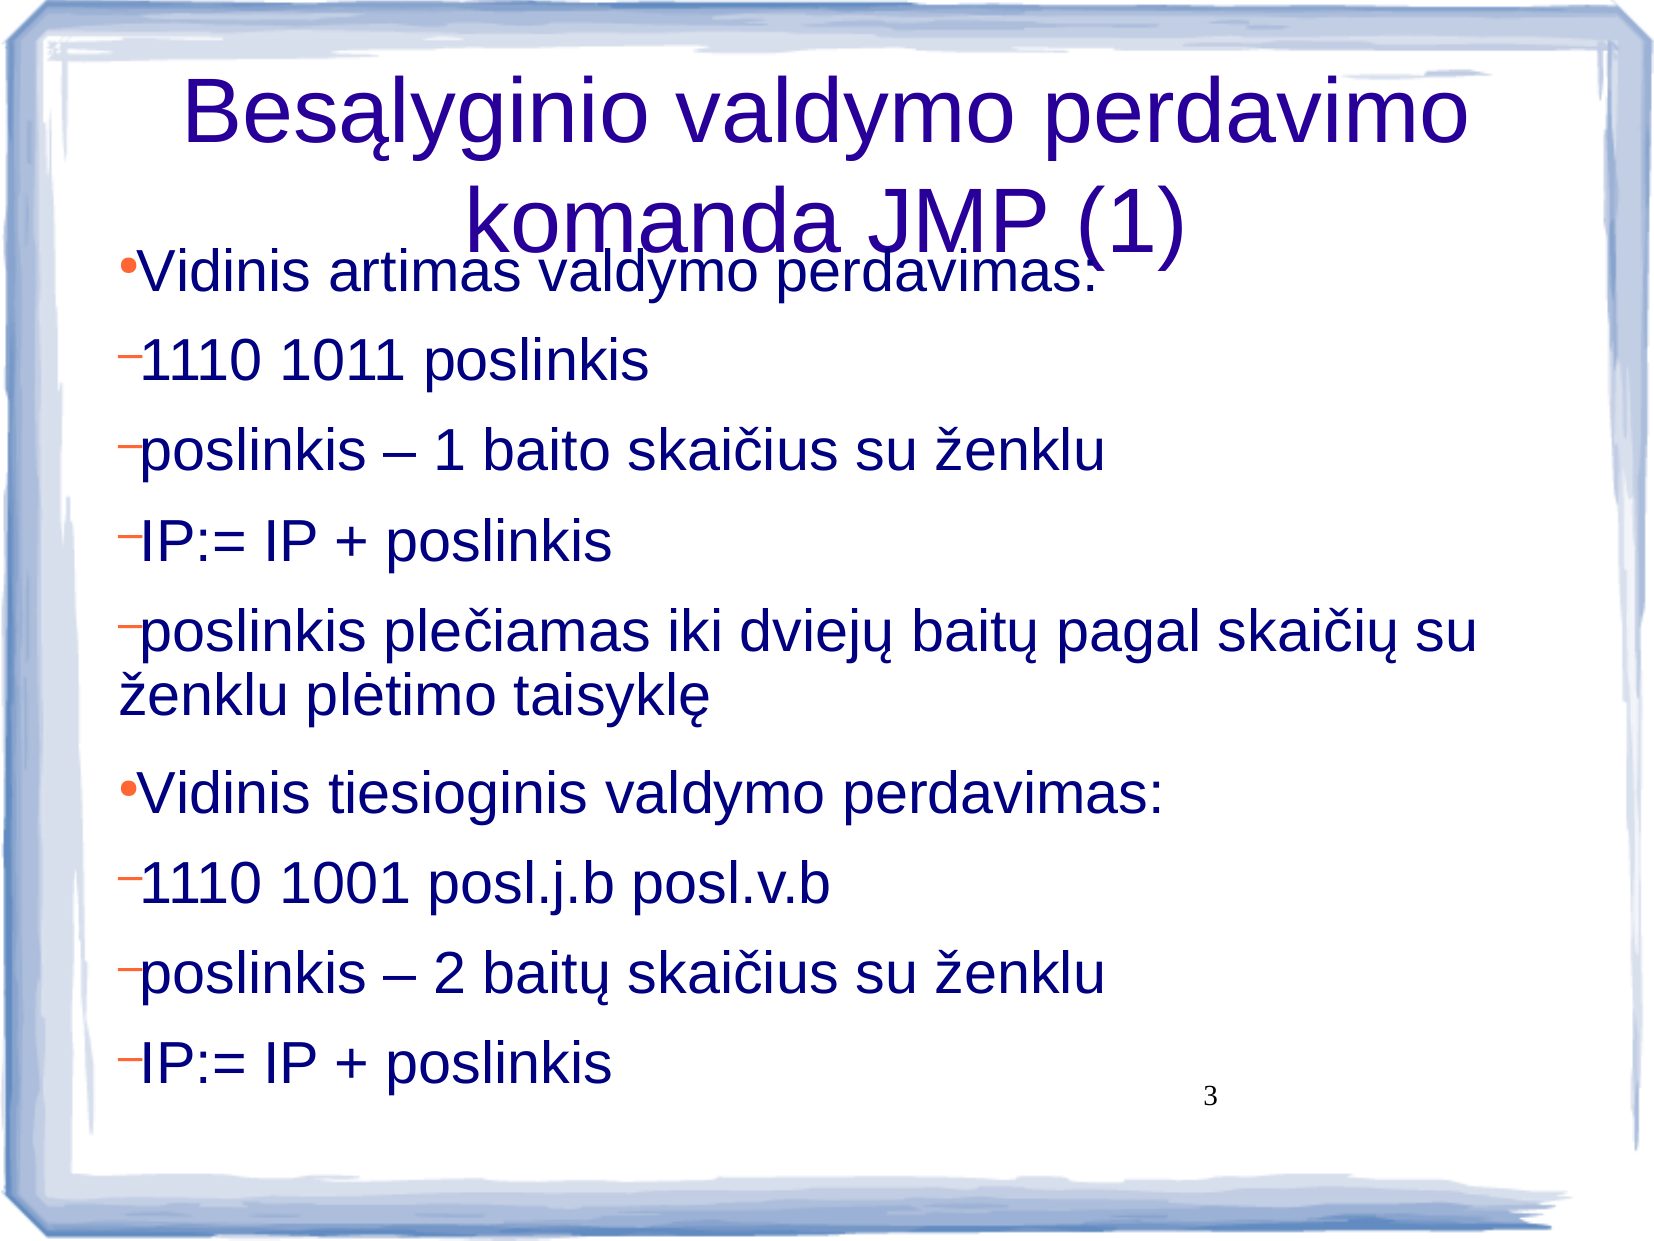

# Besąlyginio valdymo perdavimo komanda JMP (1)
Vidinis artimas valdymo perdavimas:
1110 1011 poslinkis
poslinkis – 1 baito skaičius su ženklu
IP:= IP + poslinkis
poslinkis plečiamas iki dviejų baitų pagal skaičių su ženklu plėtimo taisyklę
Vidinis tiesioginis valdymo perdavimas:
1110 1001 posl.j.b posl.v.b
poslinkis – 2 baitų skaičius su ženklu
IP:= IP + poslinkis
2